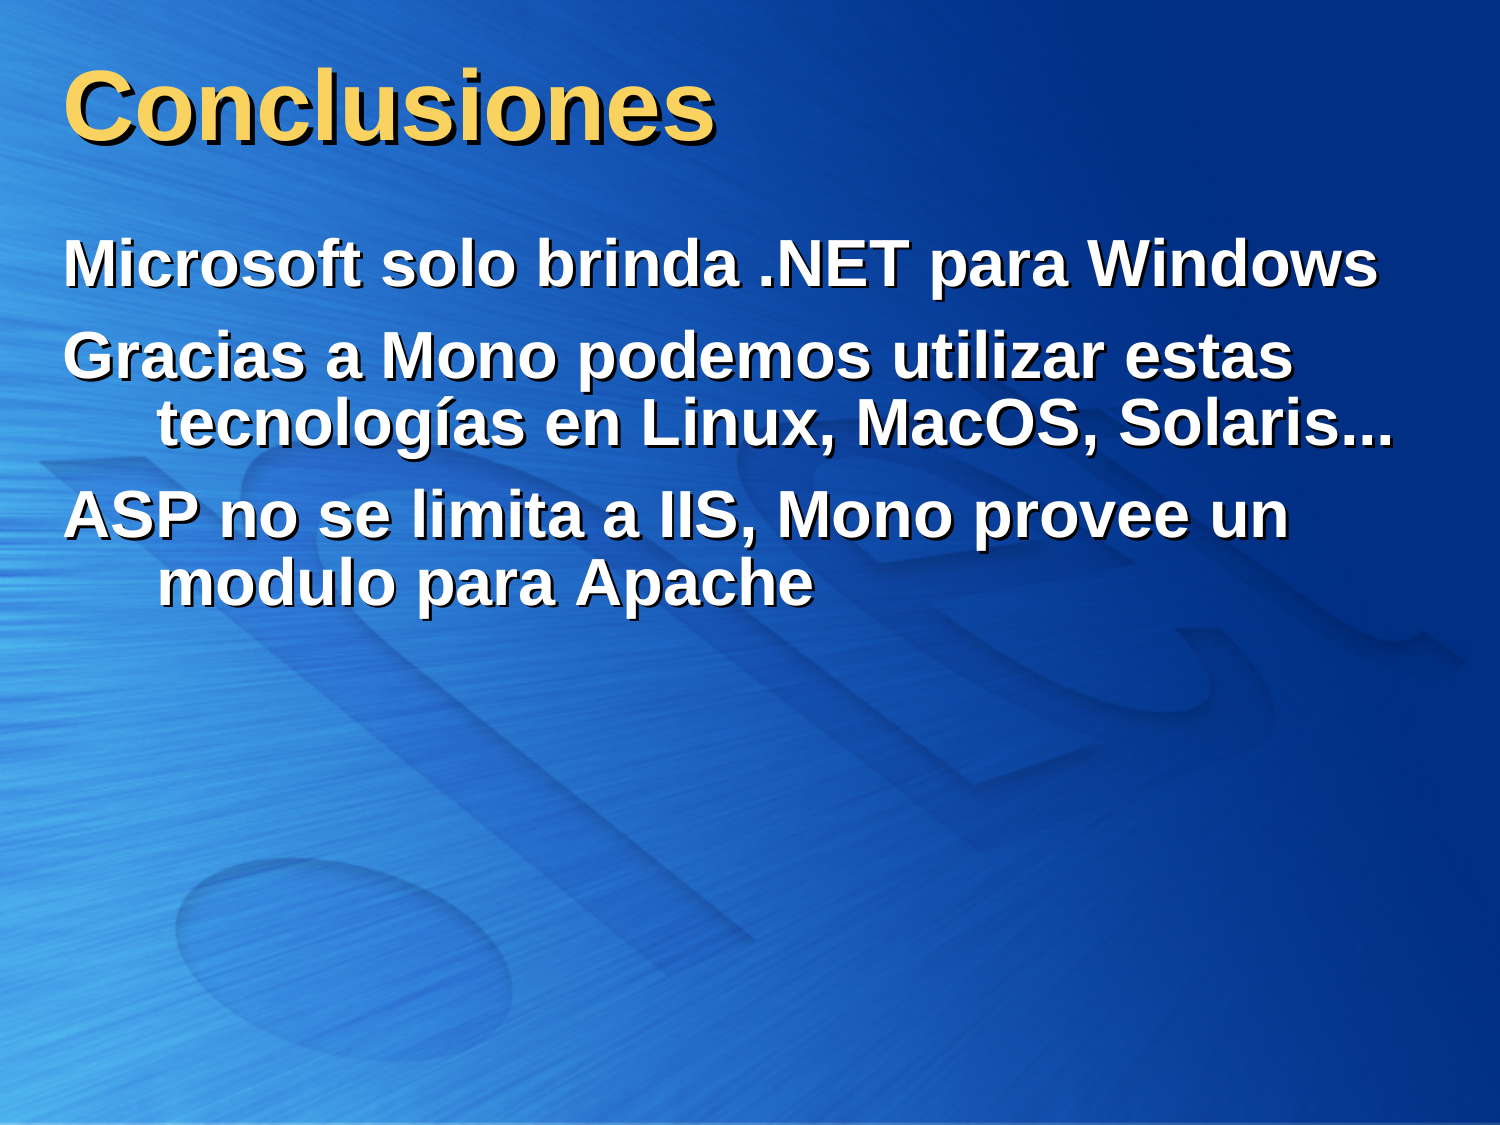

# Conclusiones
Microsoft solo brinda .NET para Windows
Gracias a Mono podemos utilizar estas tecnologías en Linux, MacOS, Solaris...
ASP no se limita a IIS, Mono provee un modulo para Apache